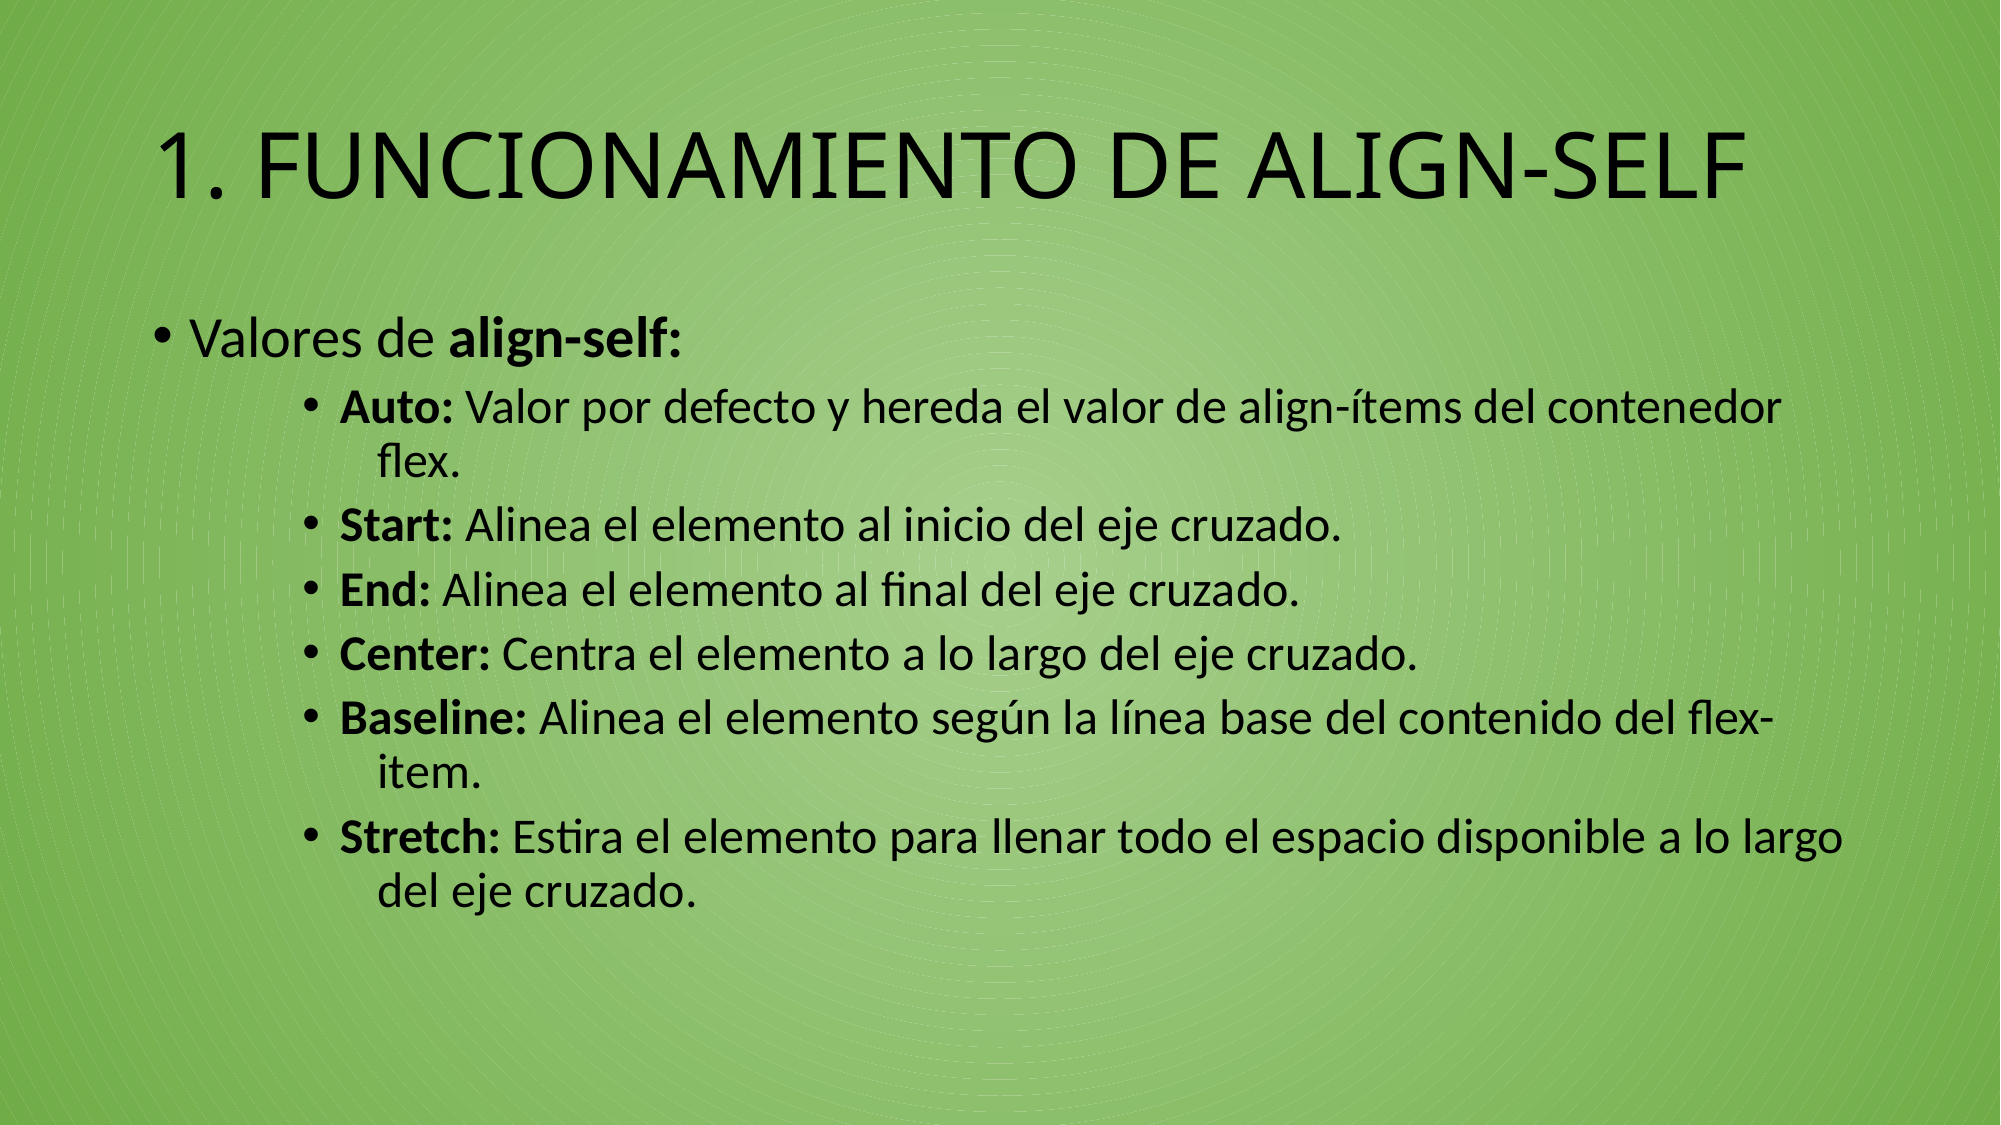

# 1. FUNCIONAMIENTO DE ALIGN-SELF
Valores de align-self:
Auto: Valor por defecto y hereda el valor de align-ítems del contenedor flex.
Start: Alinea el elemento al inicio del eje cruzado.
End: Alinea el elemento al final del eje cruzado.
Center: Centra el elemento a lo largo del eje cruzado.
Baseline: Alinea el elemento según la línea base del contenido del flex-item.
Stretch: Estira el elemento para llenar todo el espacio disponible a lo largo del eje cruzado.